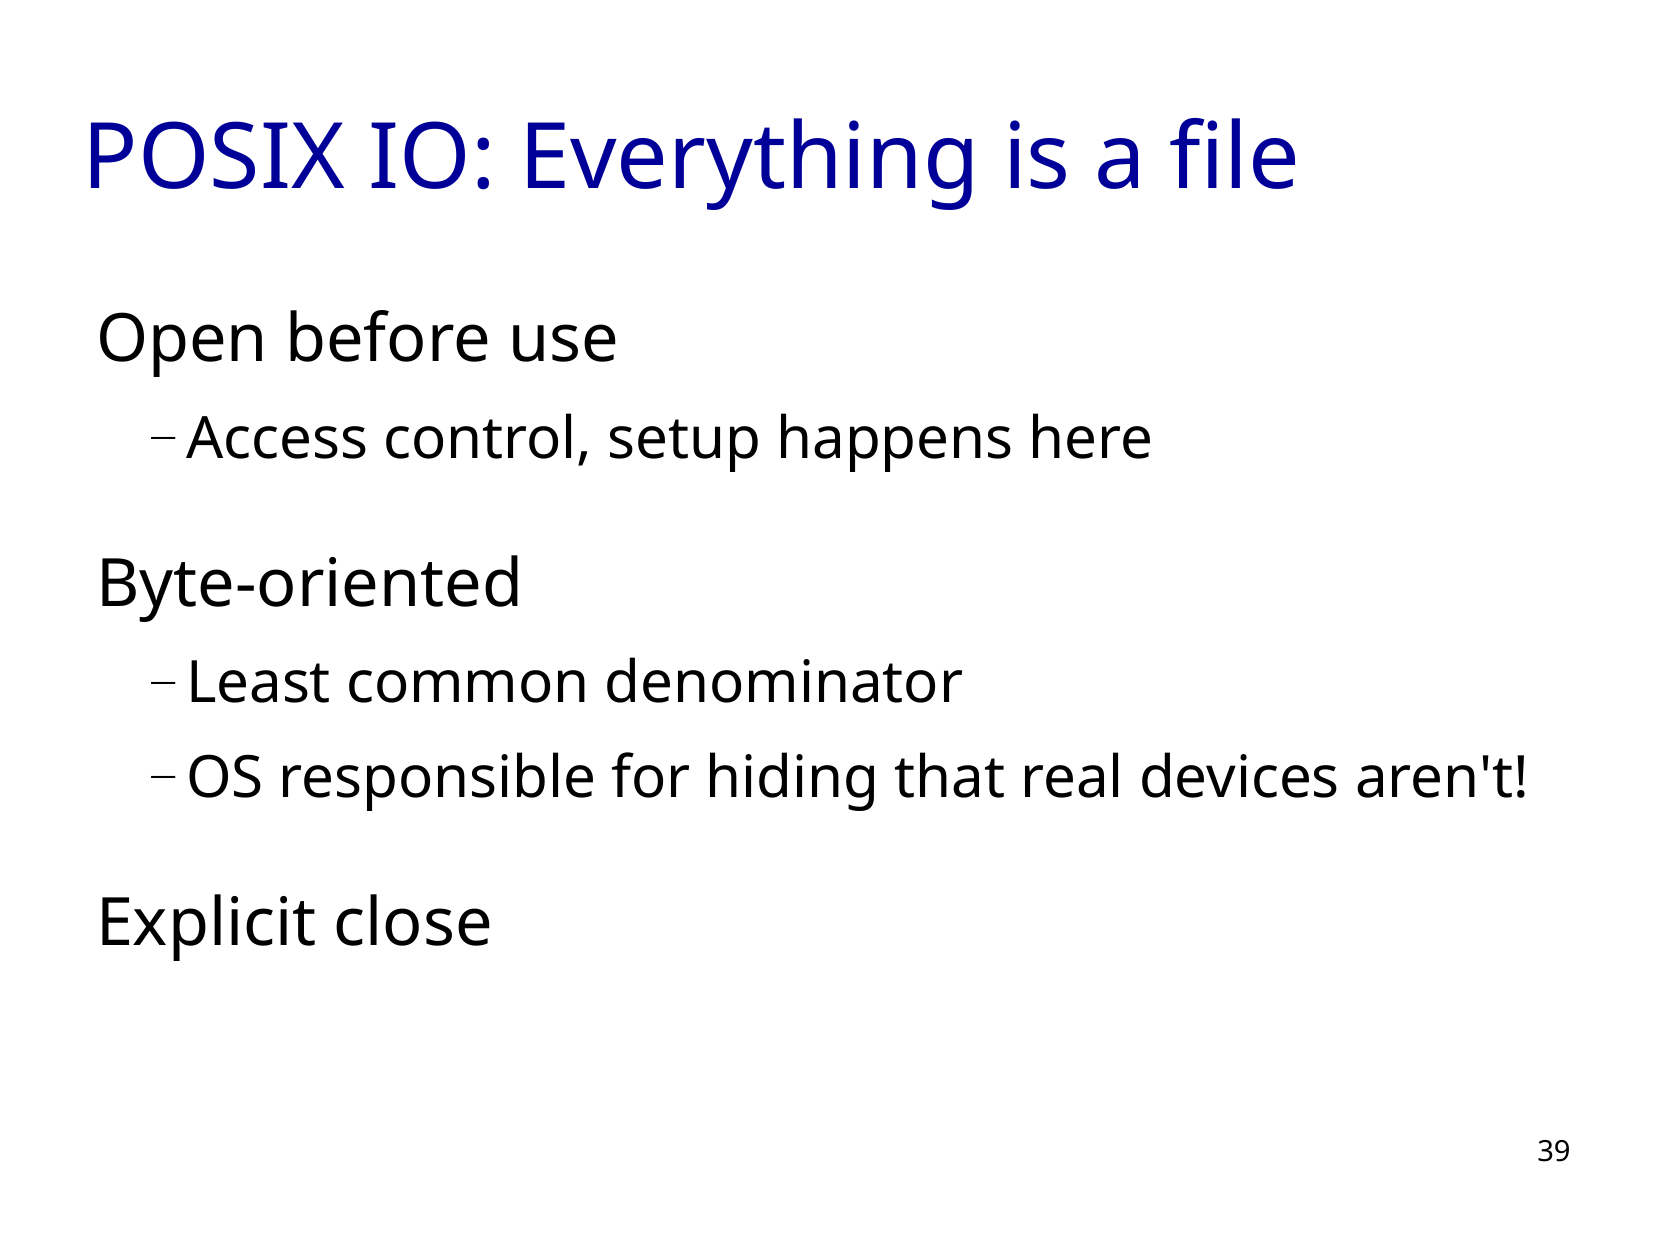

# POSIX IO: Everything is a file
Open before use
Access control, setup happens here
Byte-oriented
Least common denominator
OS responsible for hiding that real devices aren't!
Explicit close
39